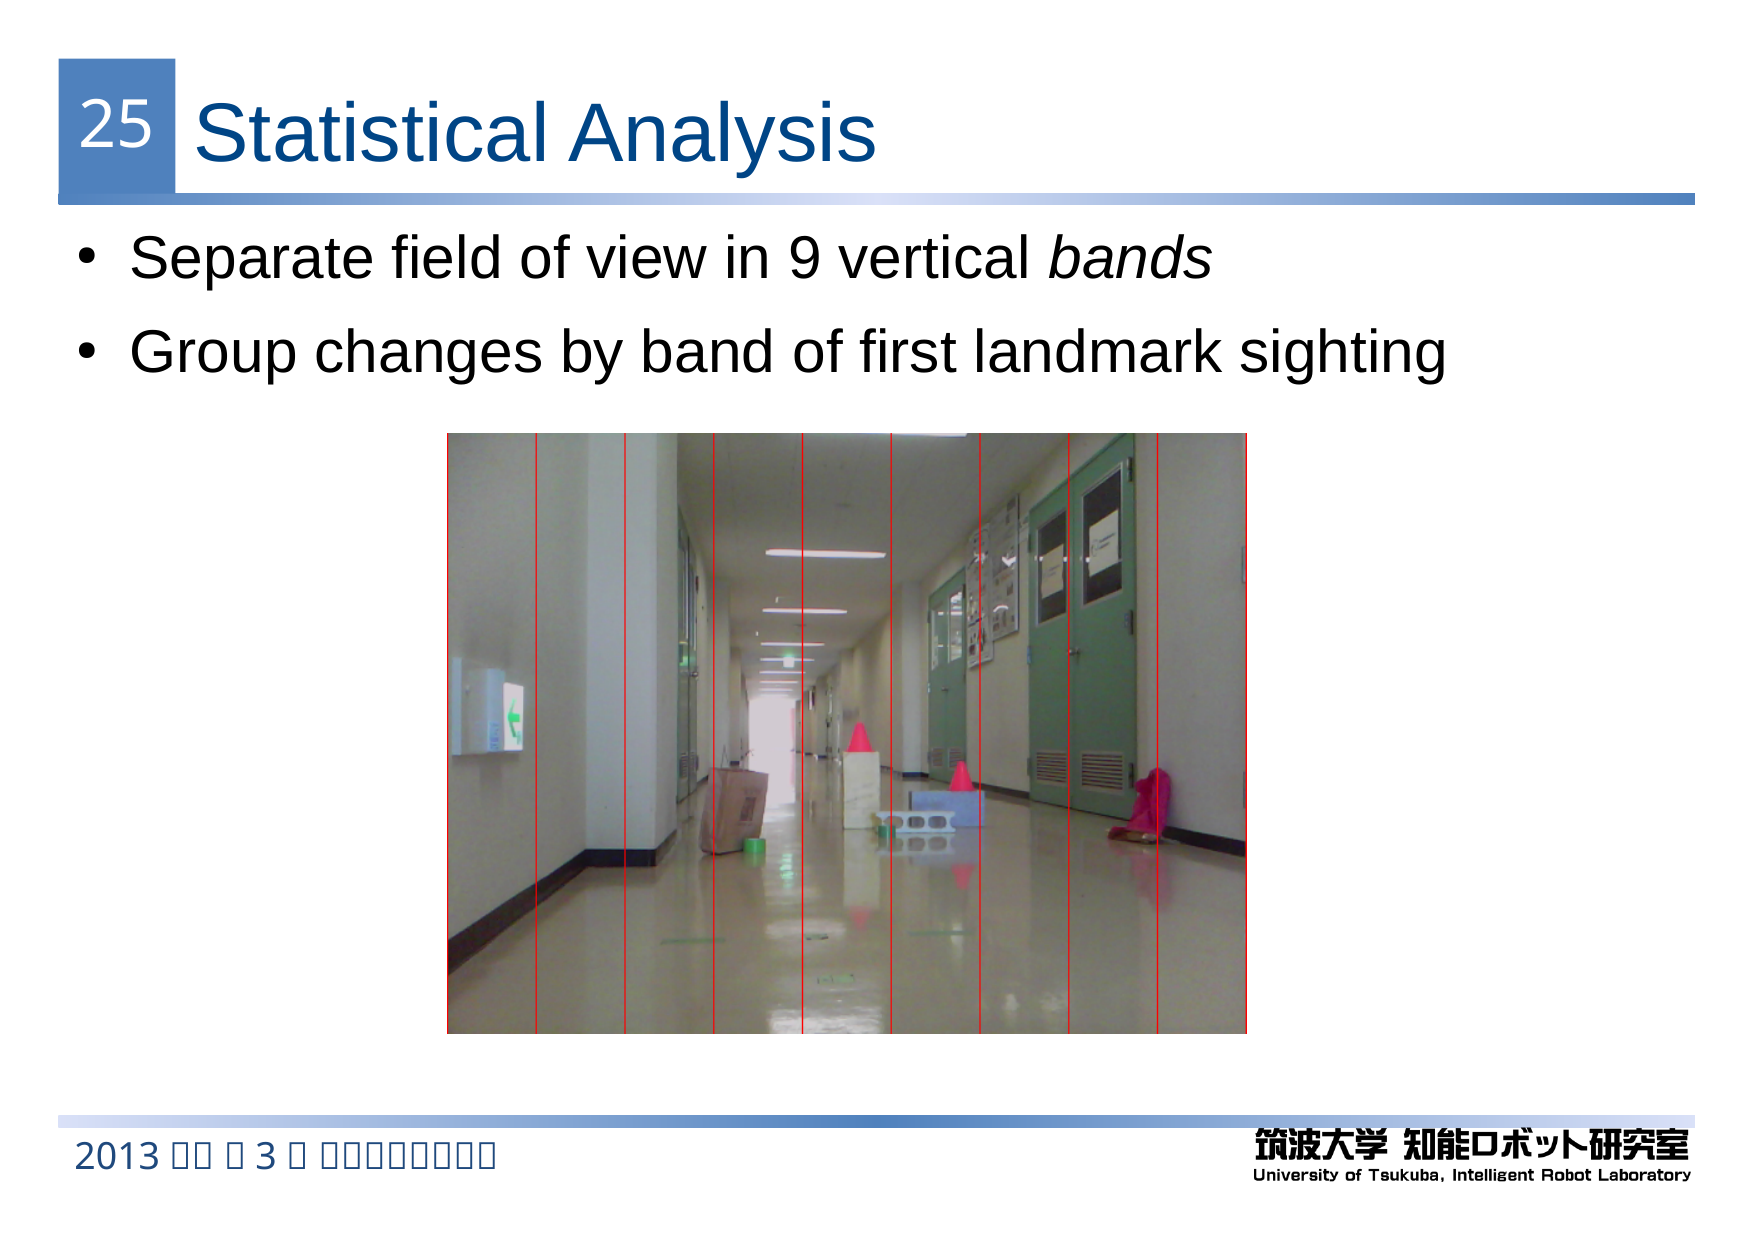

# Statistical Analysis
Separate field of view in 9 vertical bands
Group changes by band of first landmark sighting